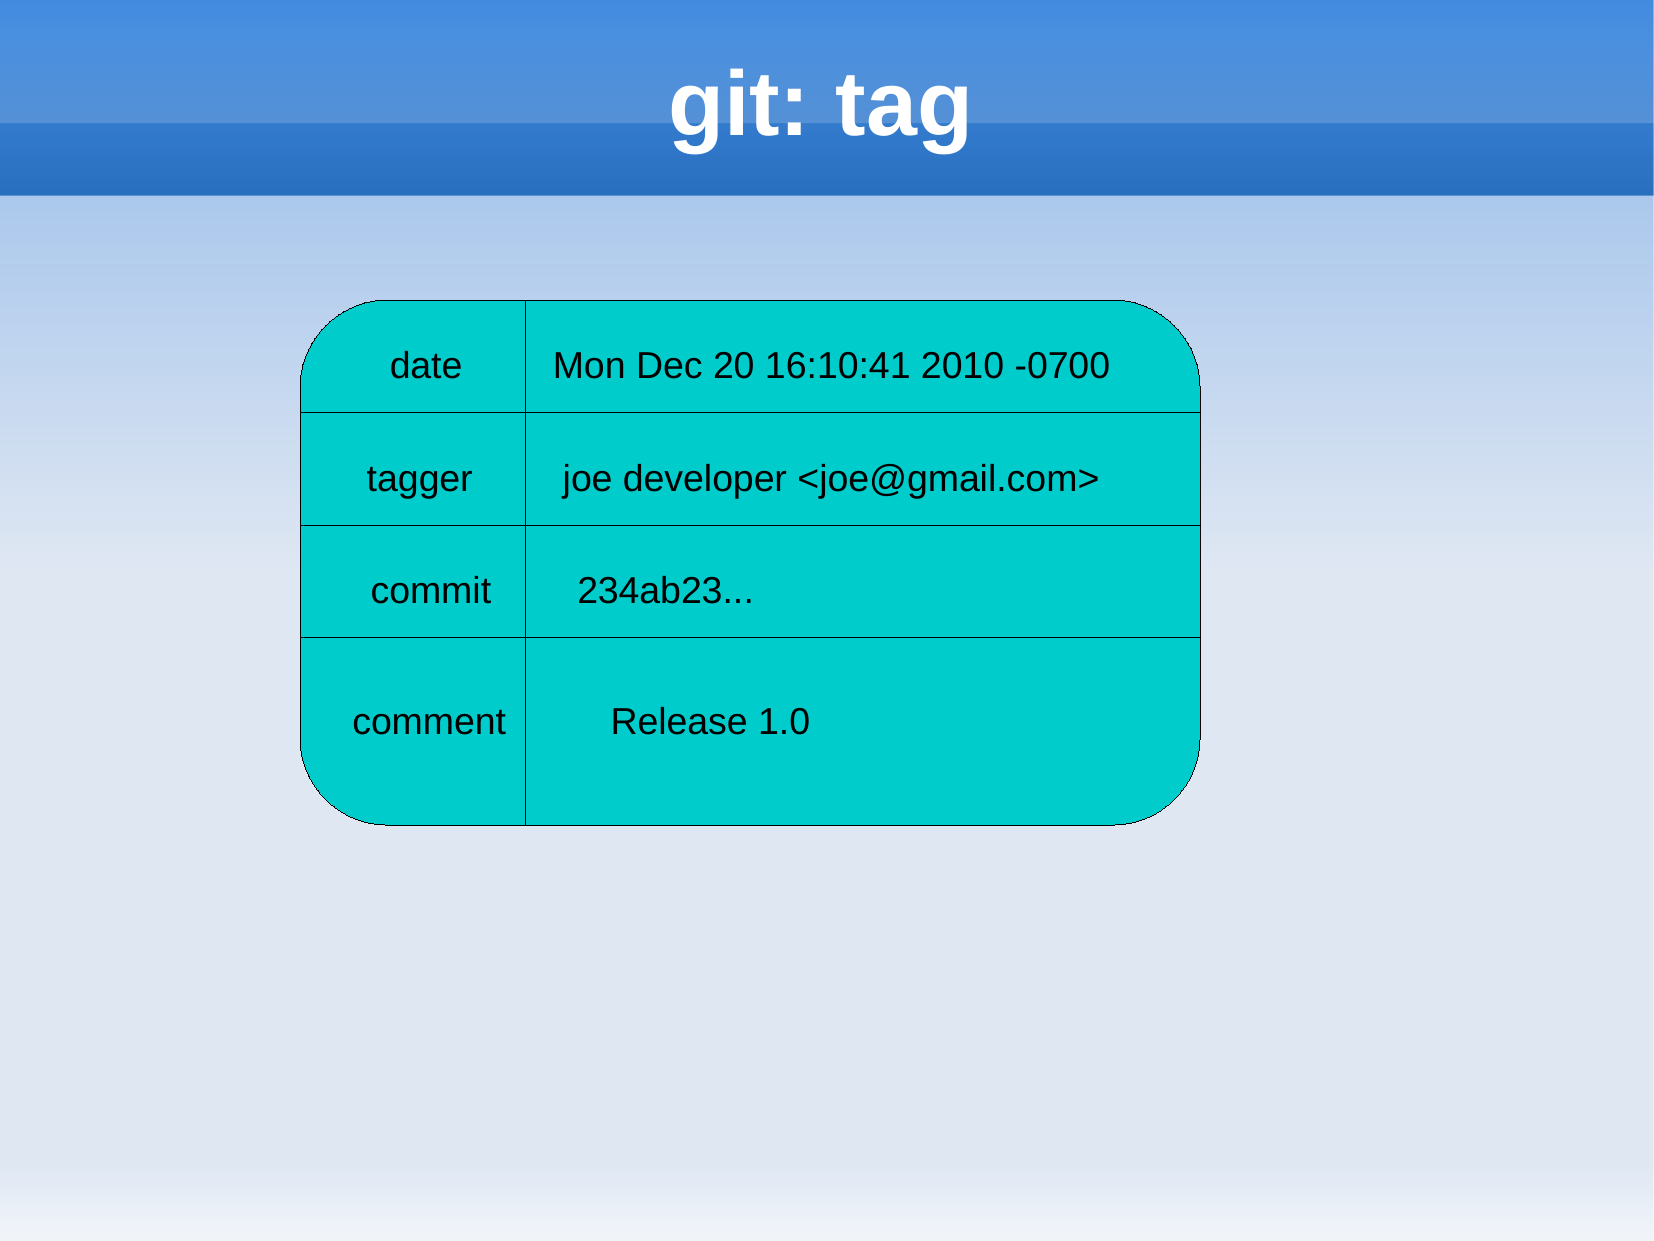

# git: tag
date
Mon Dec 20 16:10:41 2010 -0700
tagger
joe developer <joe@gmail.com>
commit
234ab23...
comment
Release 1.0